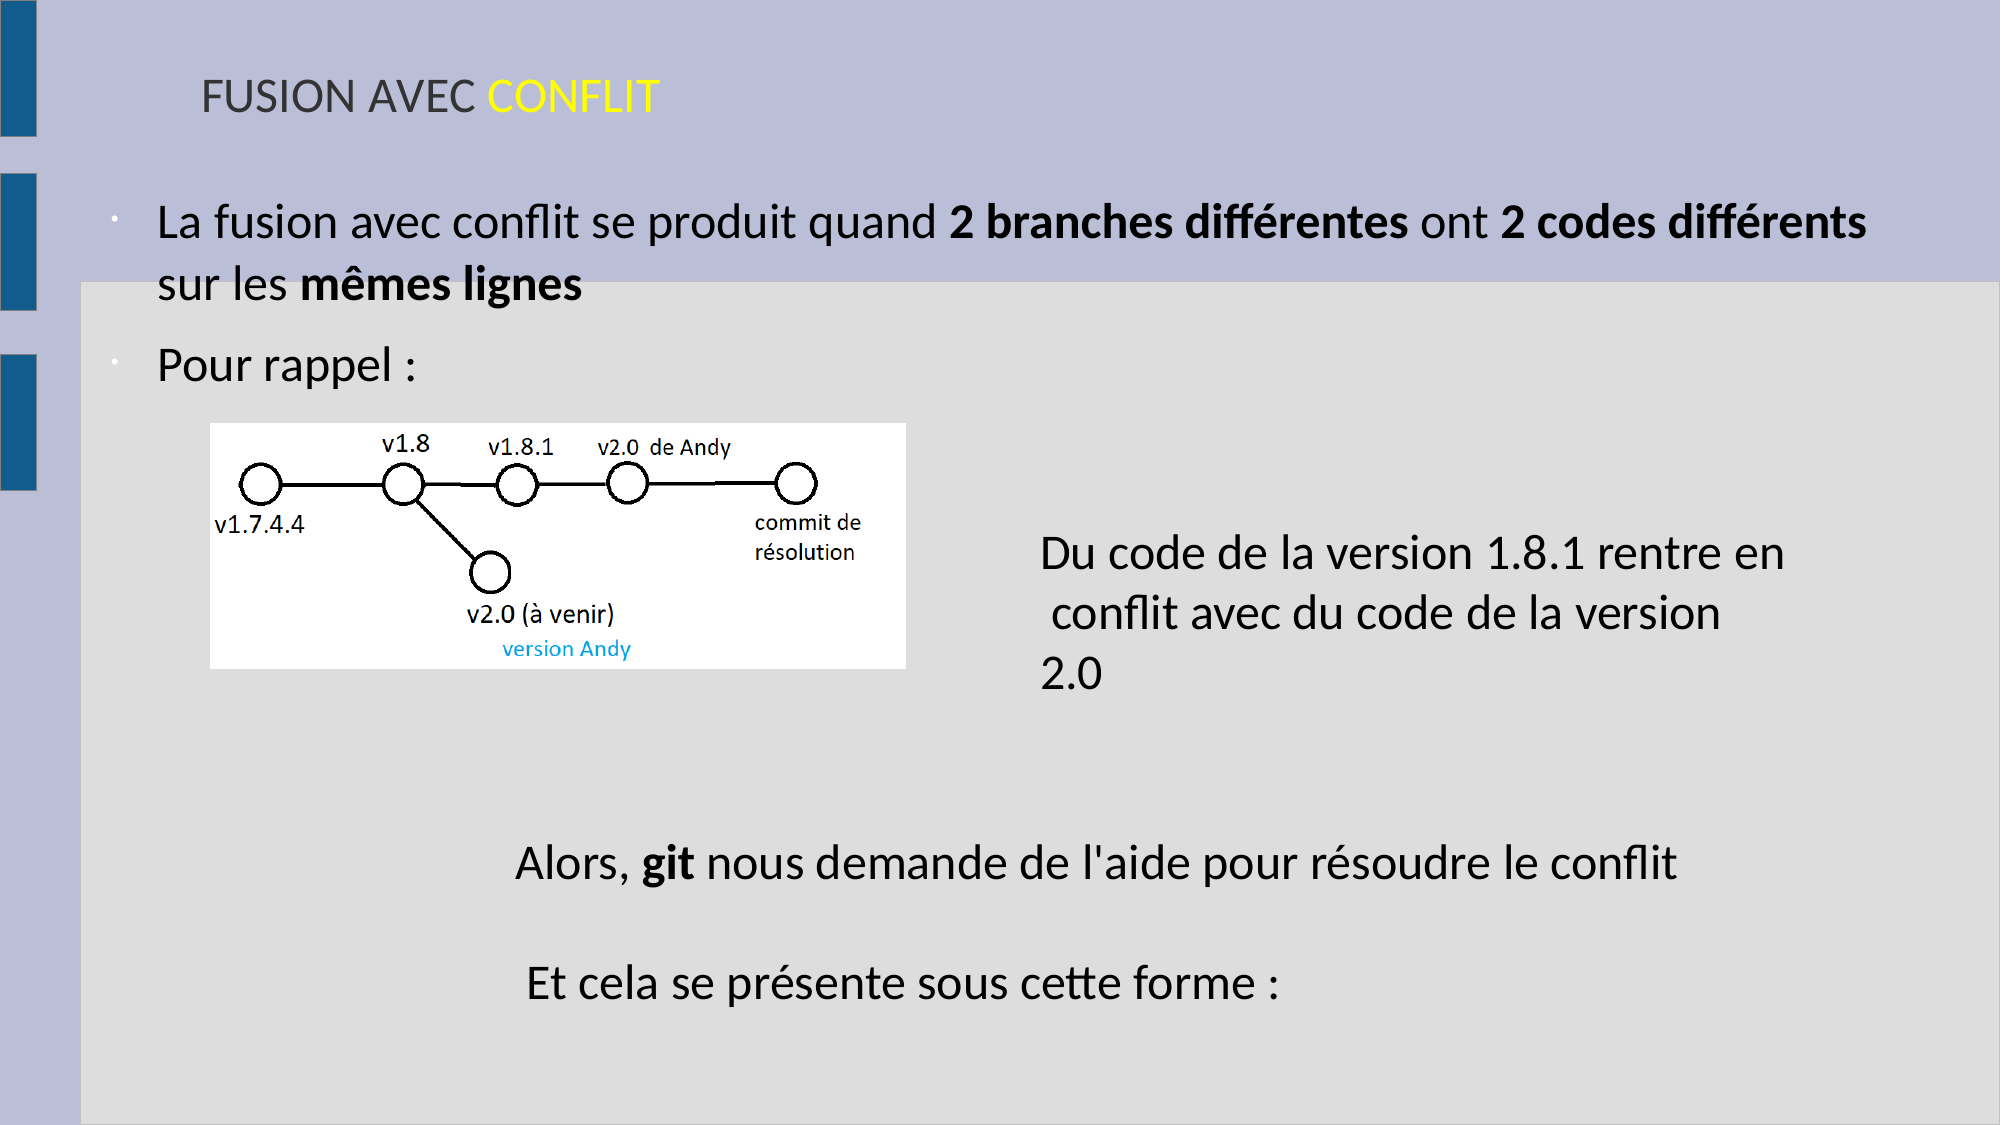

# FUSION AVEC CONFLIT
La fusion avec conflit se produit quand 2 branches différentes ont 2 codes différents
sur les mêmes lignes
Pour rappel :
Du code de la version 1.8.1 rentre en conflit avec du code de la version 2.0
Alors, git nous demande de l'aide pour résoudre le conflit Et cela se présente sous cette forme :